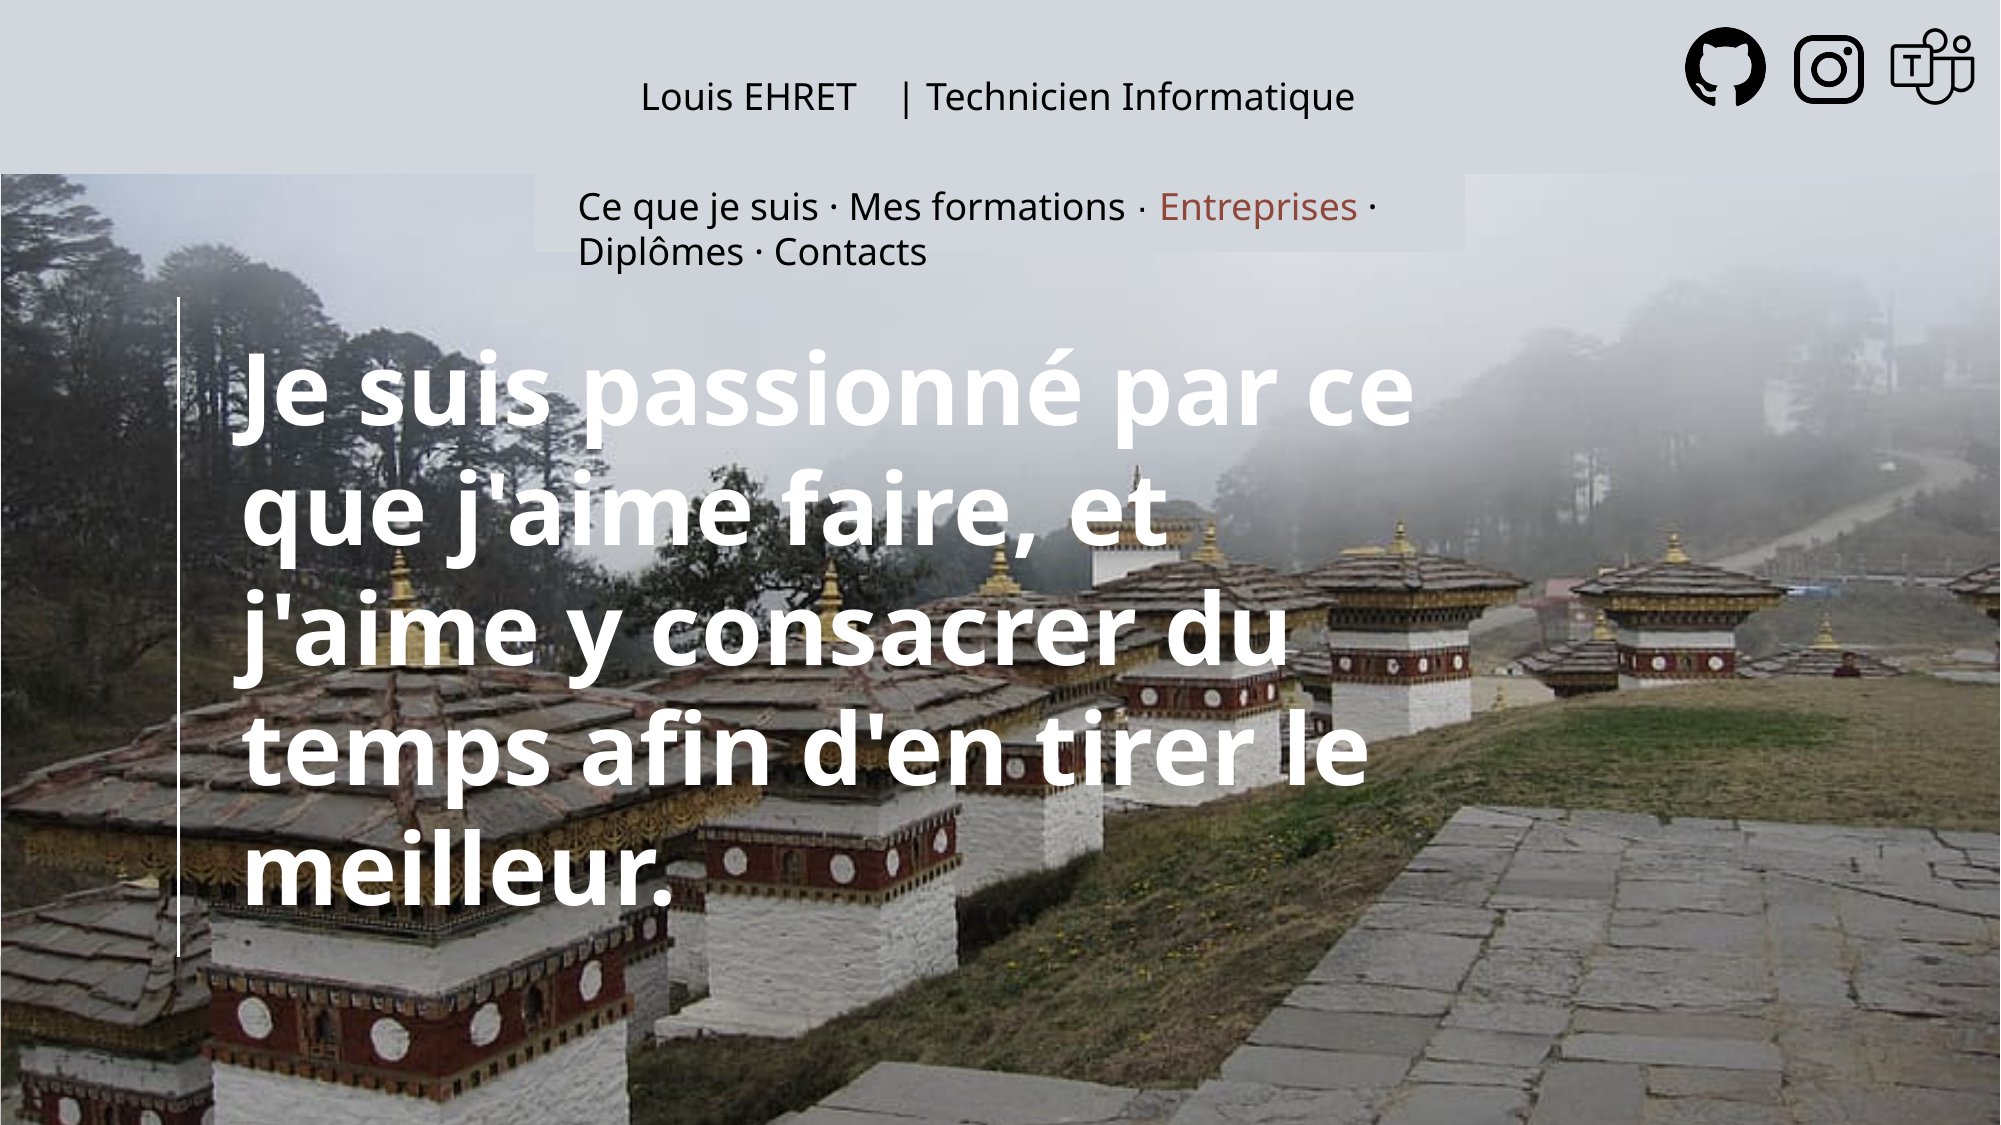

#
Louis EHRET | Technicien Informatique
Ce que je suis · Mes formations · Entreprises · Diplômes · Contacts
Je suis passionné par ce que j'aime faire, et j'aime y consacrer du temps afin d'en tirer le meilleur.